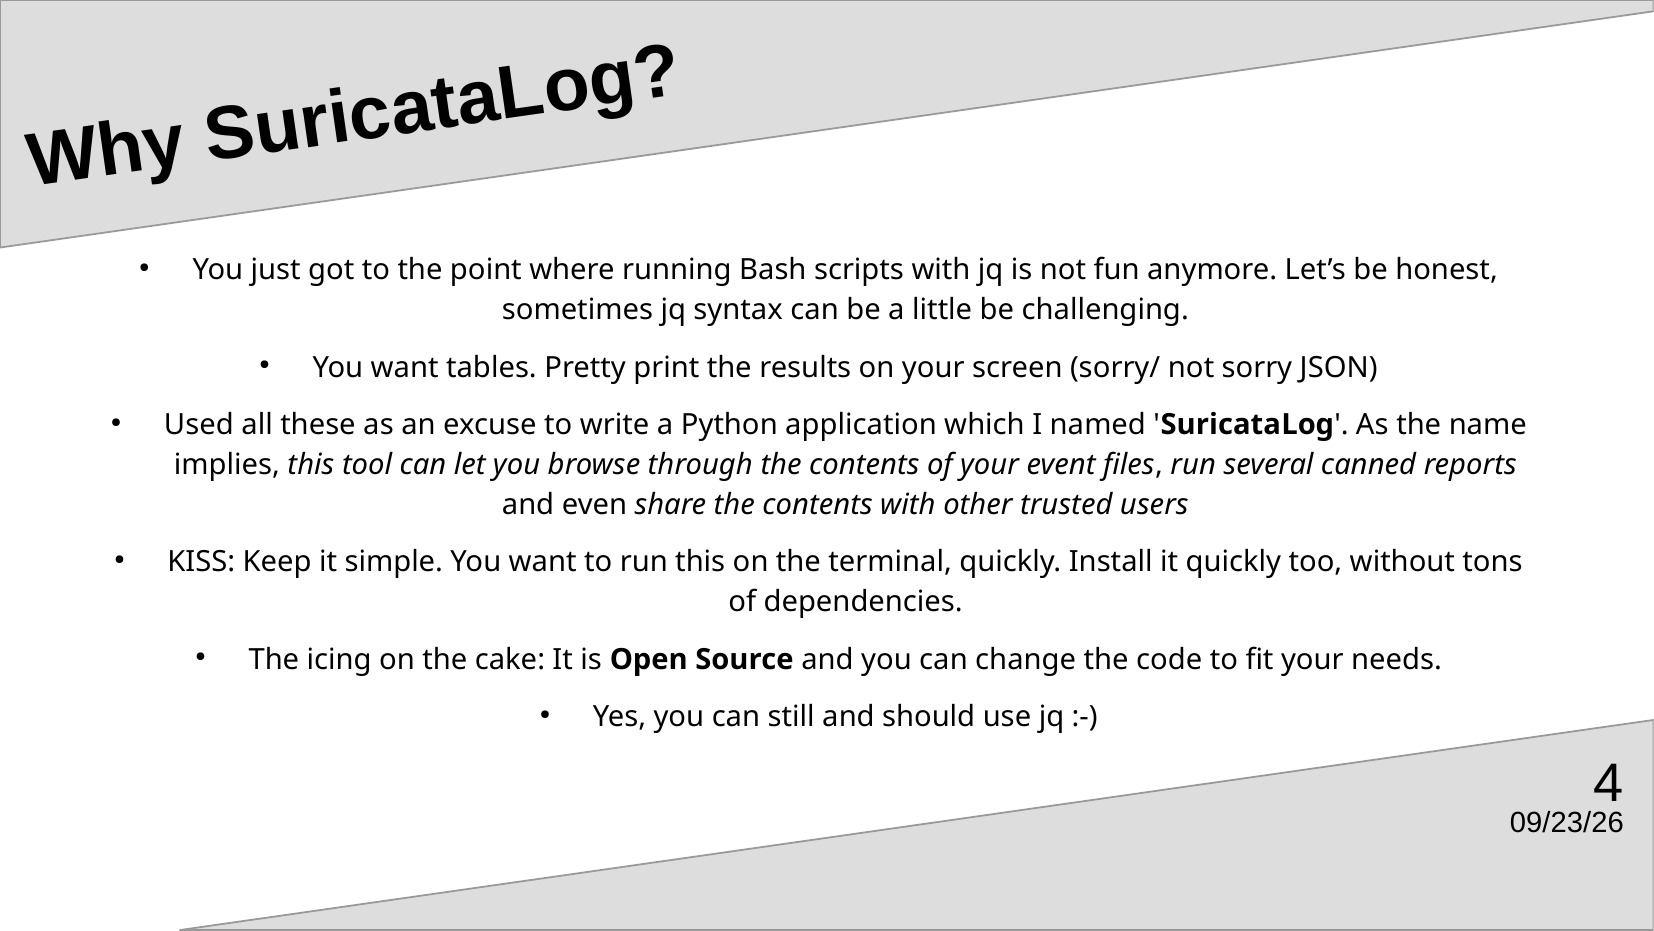

# Why SuricataLog?
You just got to the point where running Bash scripts with jq is not fun anymore. Let’s be honest, sometimes jq syntax can be a little be challenging.
You want tables. Pretty print the results on your screen (sorry/ not sorry JSON)
Used all these as an excuse to write a Python application which I named 'SuricataLog'. As the name implies, this tool can let you browse through the contents of your event files, run several canned reports and even share the contents with other trusted users
KISS: Keep it simple. You want to run this on the terminal, quickly. Install it quickly too, without tons of dependencies.
The icing on the cake: It is Open Source and you can change the code to fit your needs.
Yes, you can still and should use jq :-)
4